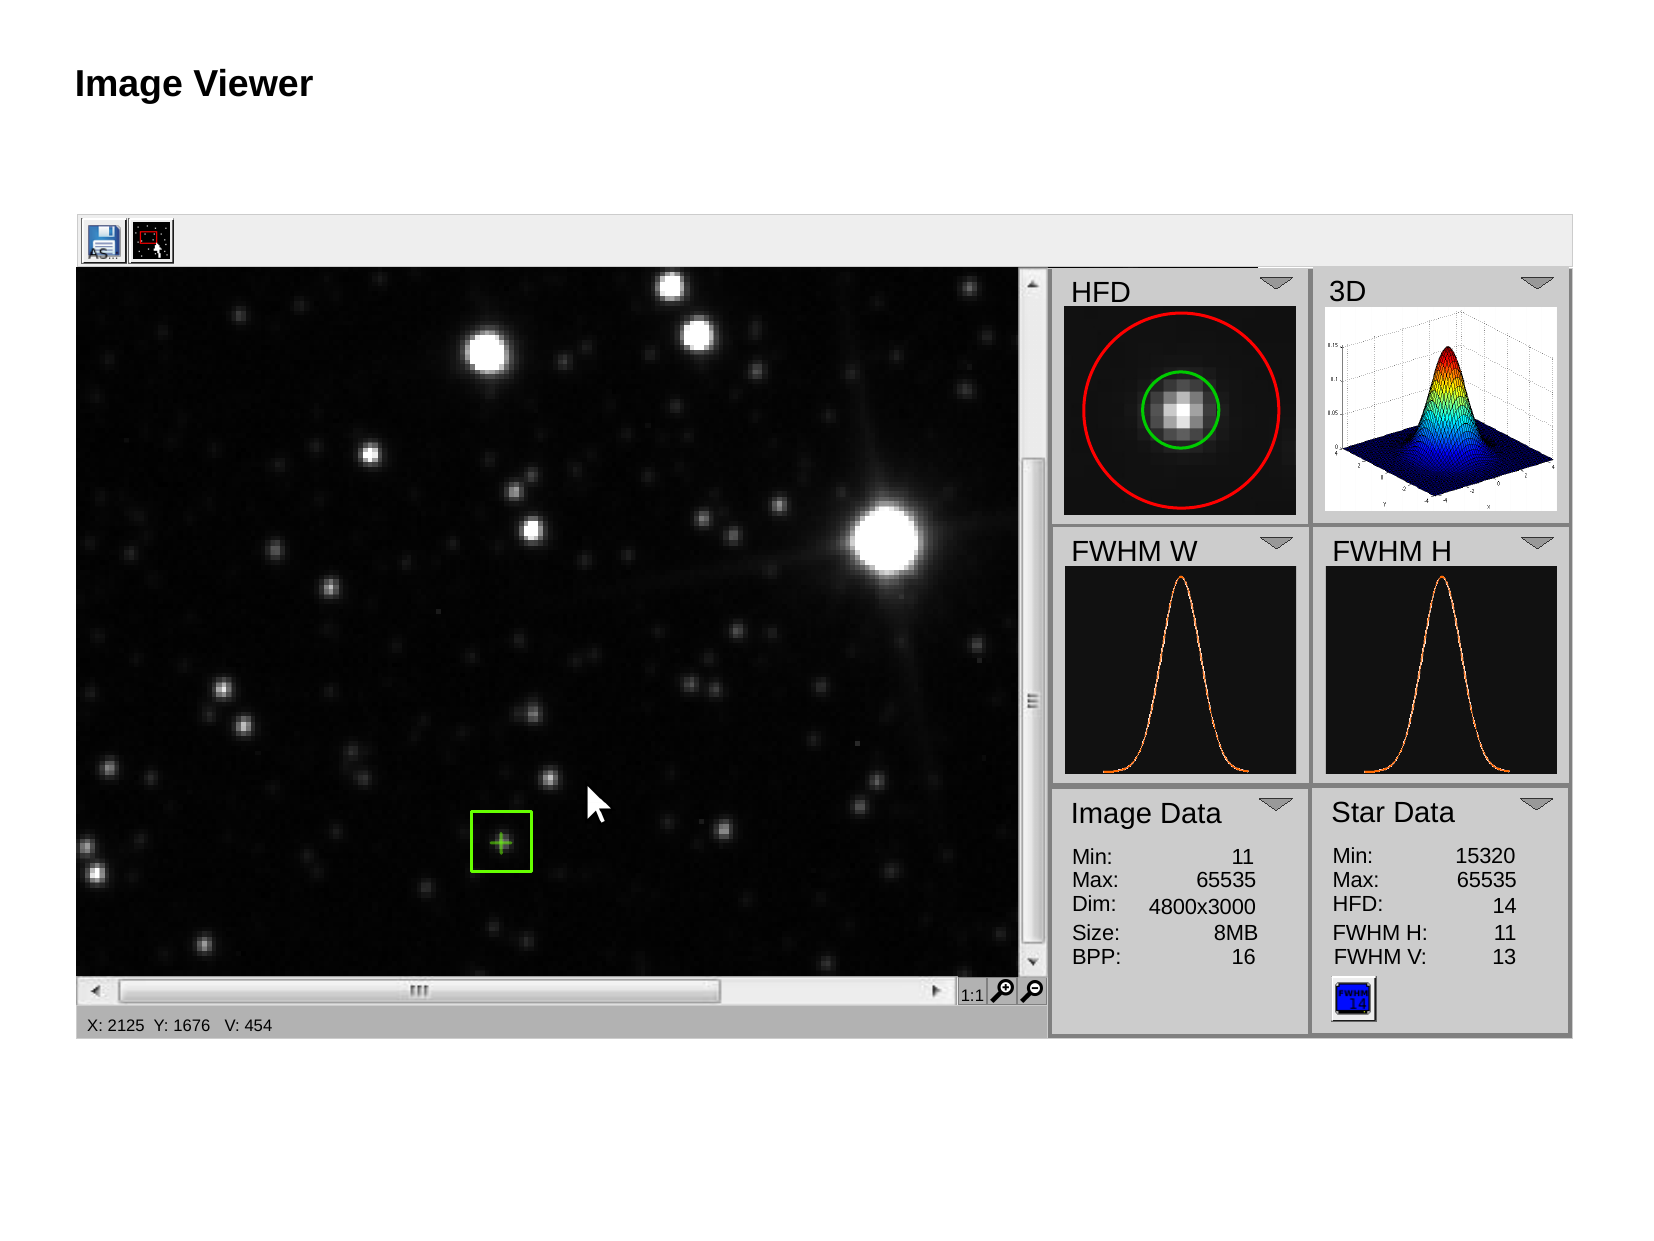

Image Viewer
3D
HFD
FWHM W
FWHM H
Star Data
Min:
15320
Max:
65535
HFD:
14
FWHM H:
11
FWHM V:
13
Image Data
Min:
11
Max:
65535
Dim:
4800x3000
Size:
8MB
BPP:
16
1:1
X: 2125 Y: 1676 V: 454